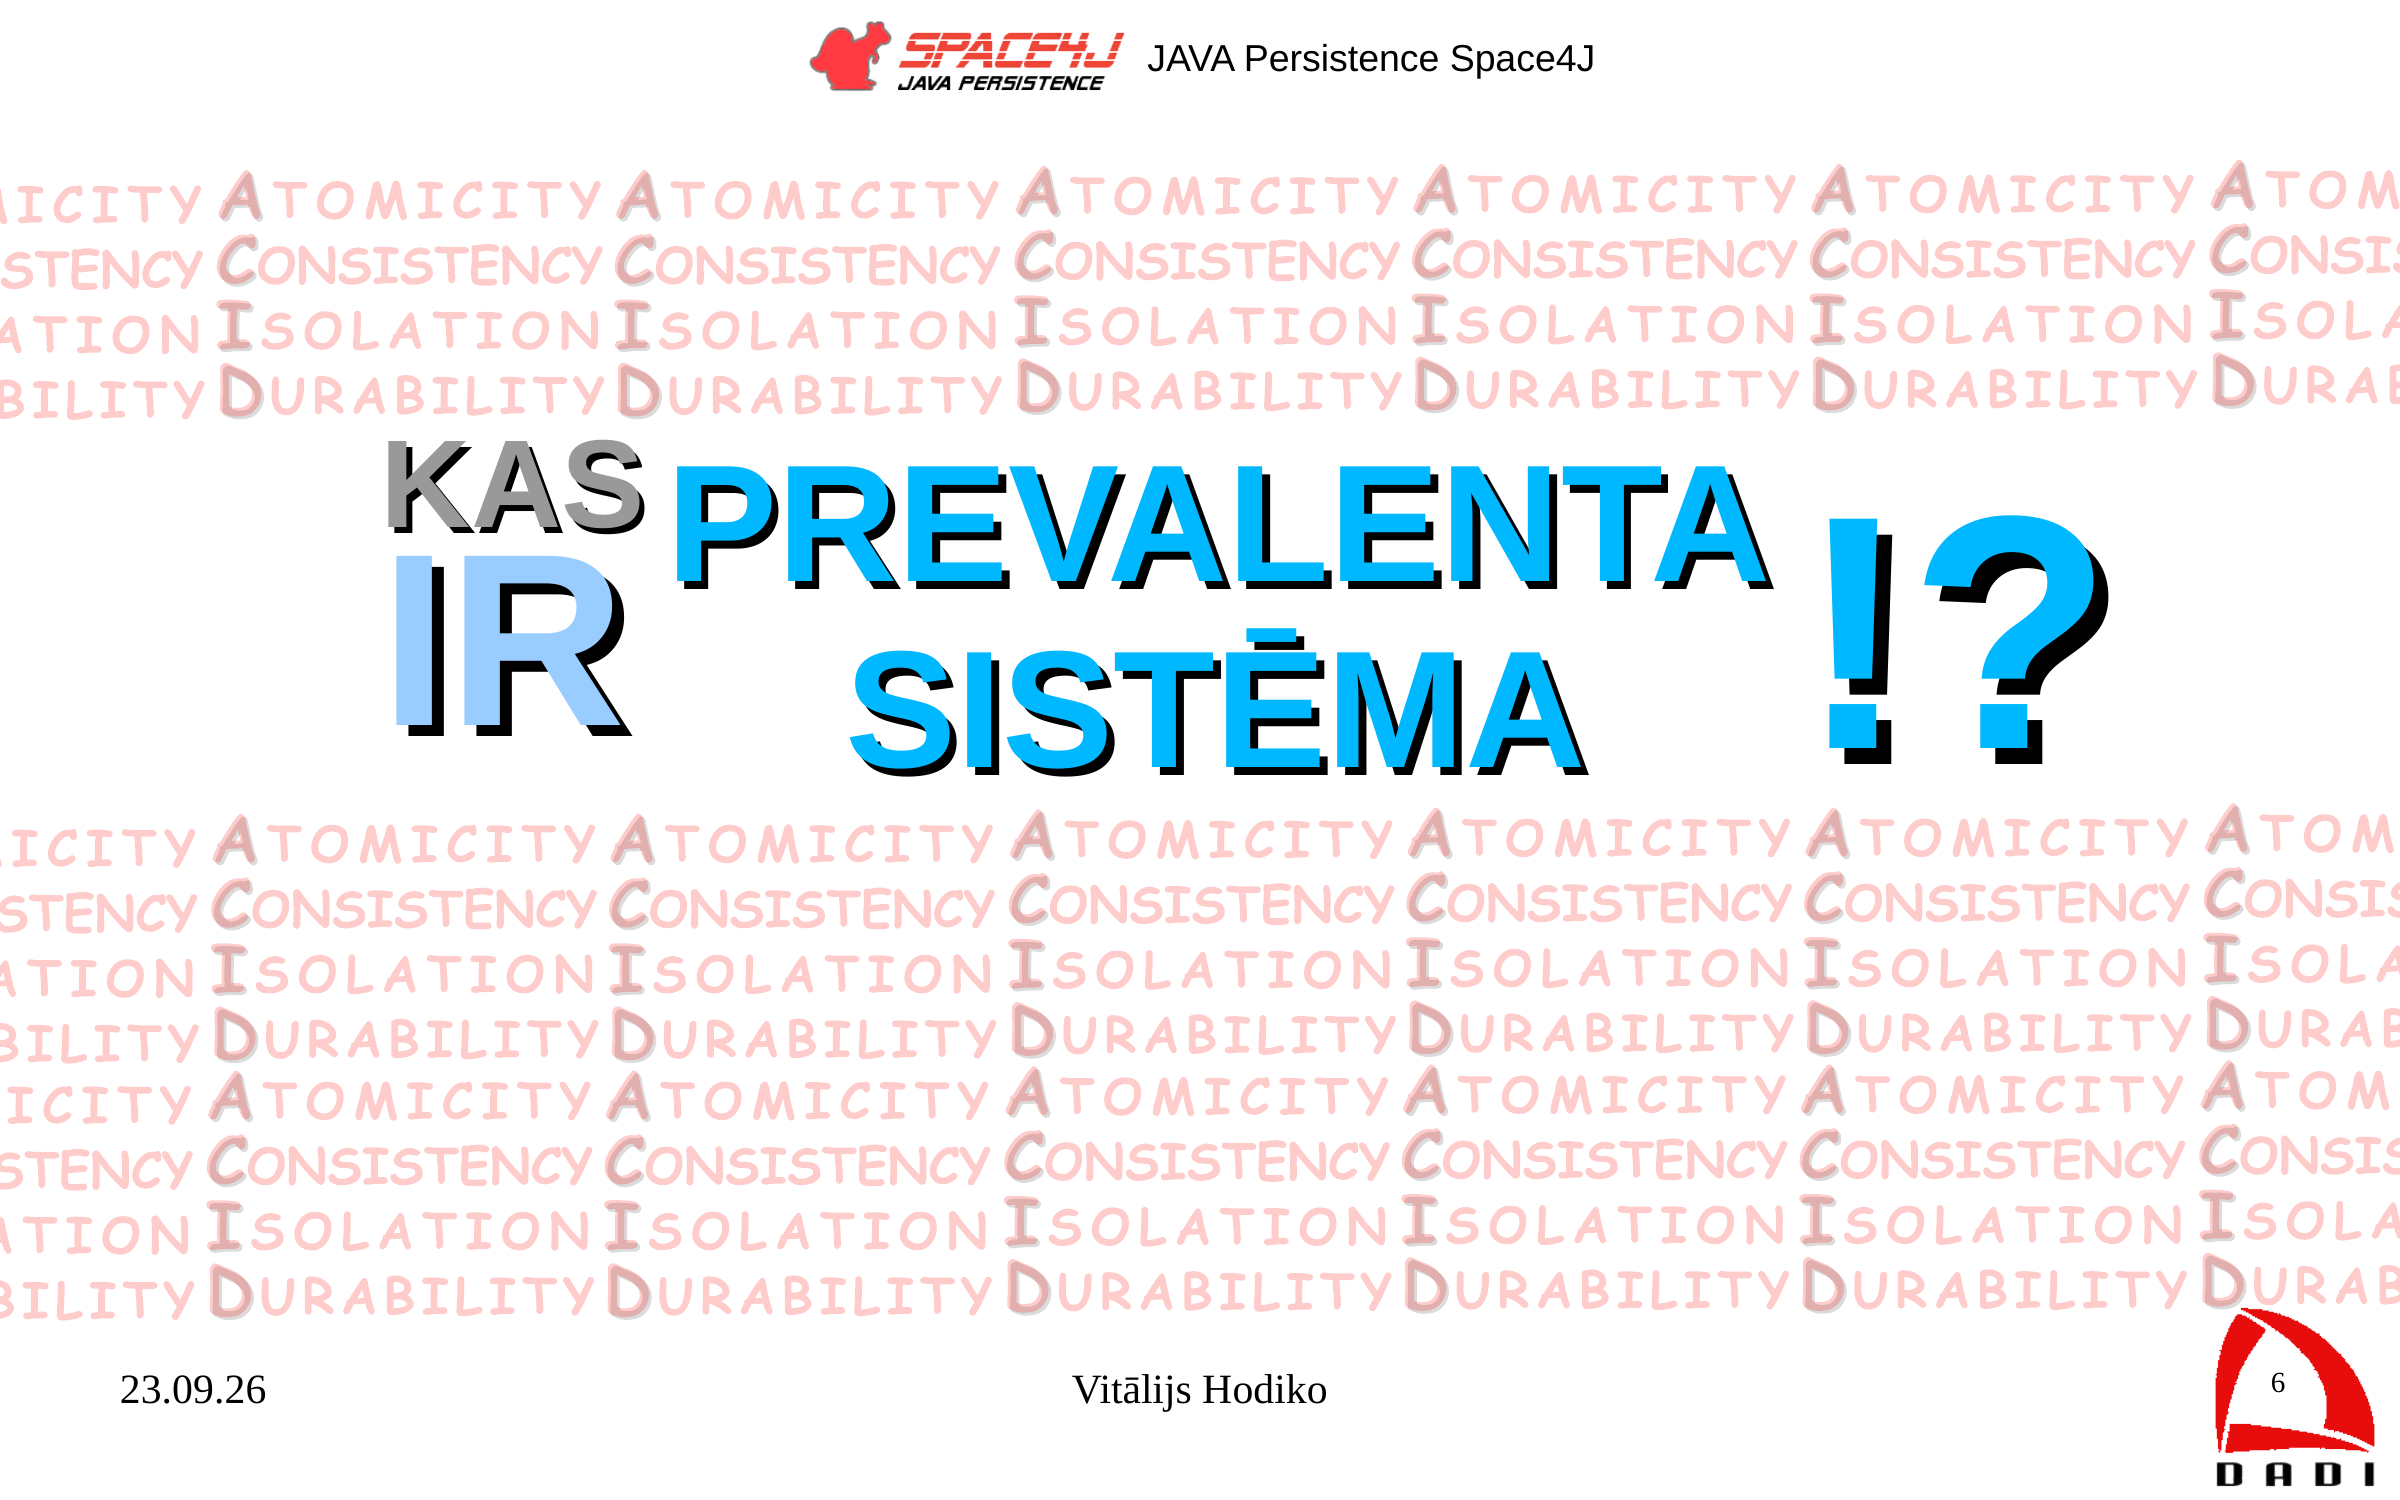

# PREVALENTA SISTĒMA
KAS
IR
!?
Vitālijs Hodiko
6